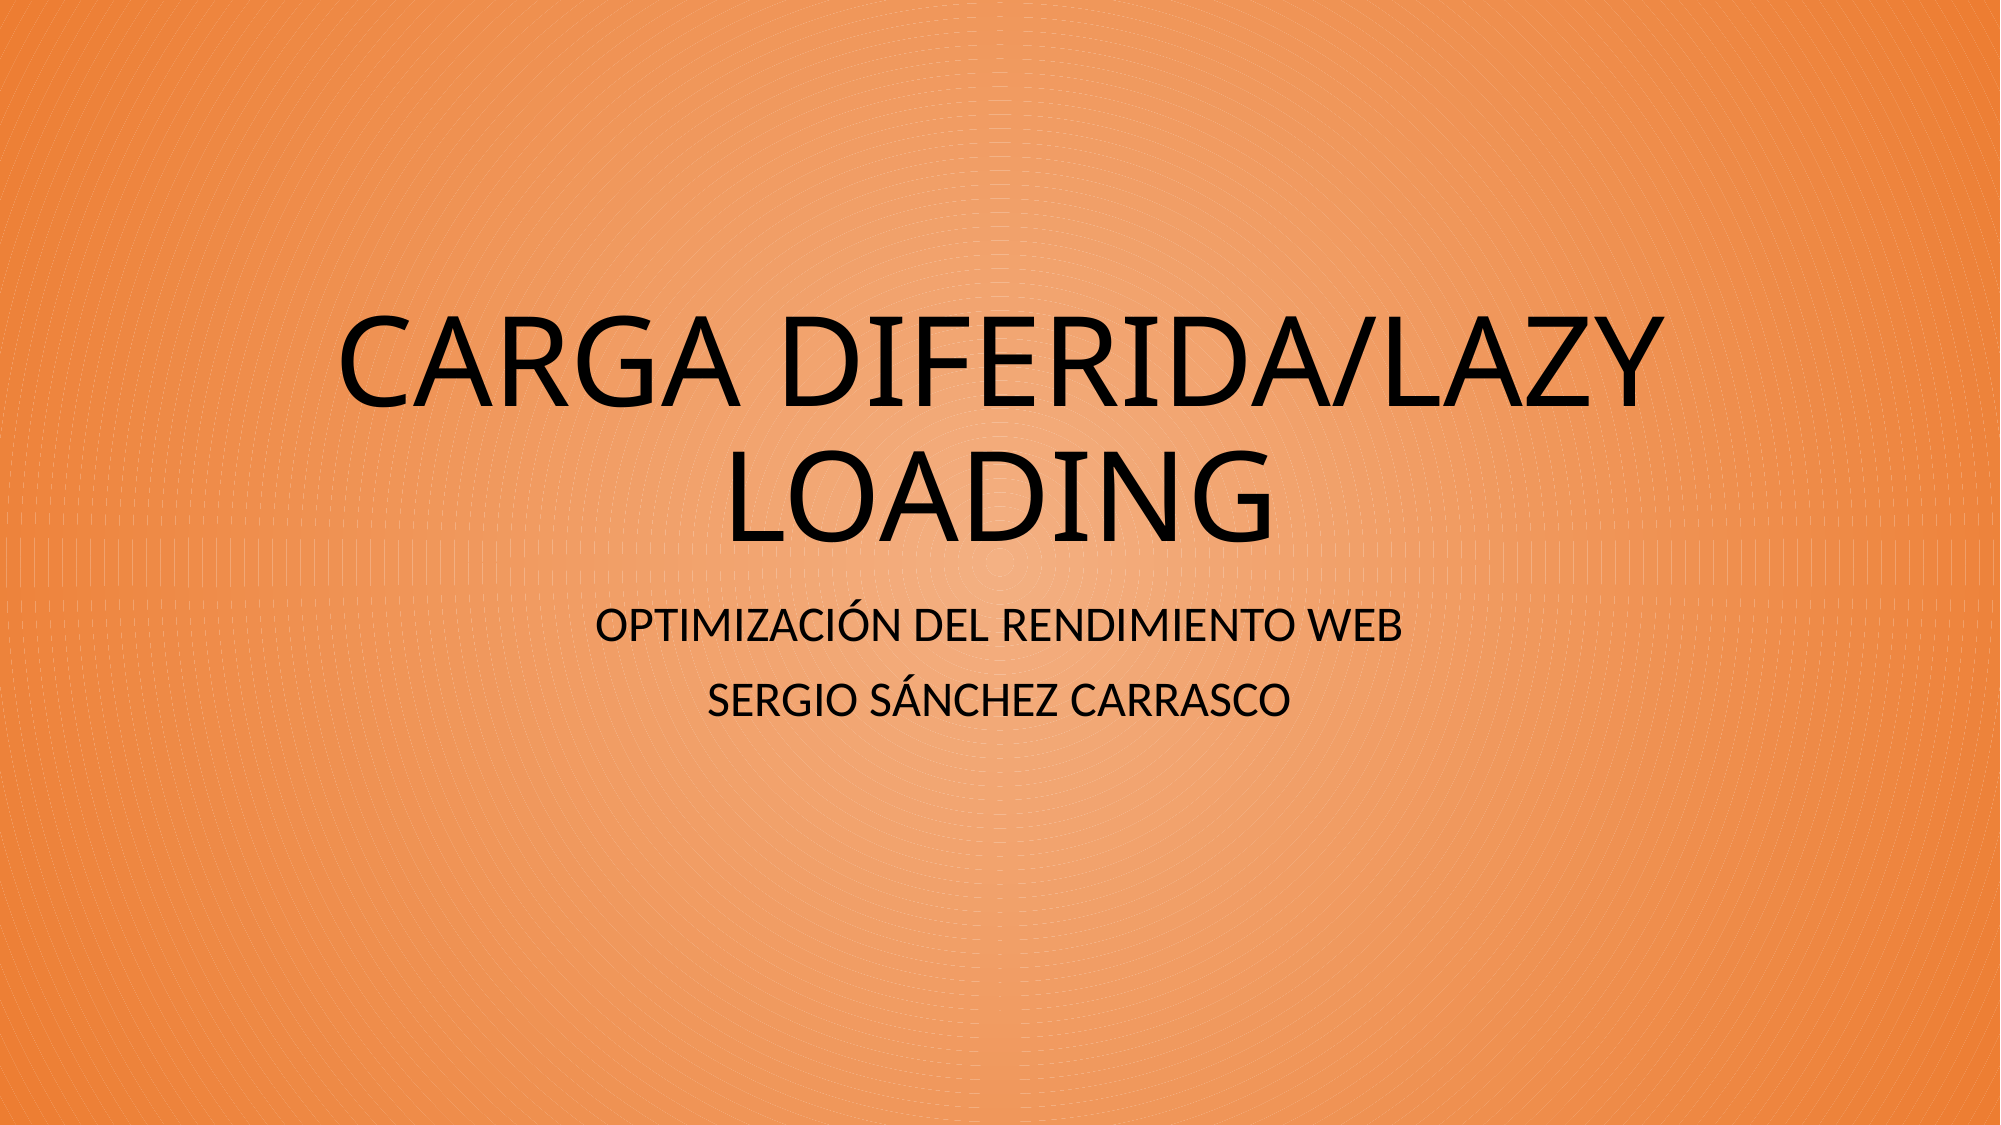

# CARGA DIFERIDA/LAZY LOADING
OPTIMIZACIÓN DEL RENDIMIENTO WEB
SERGIO SÁNCHEZ CARRASCO